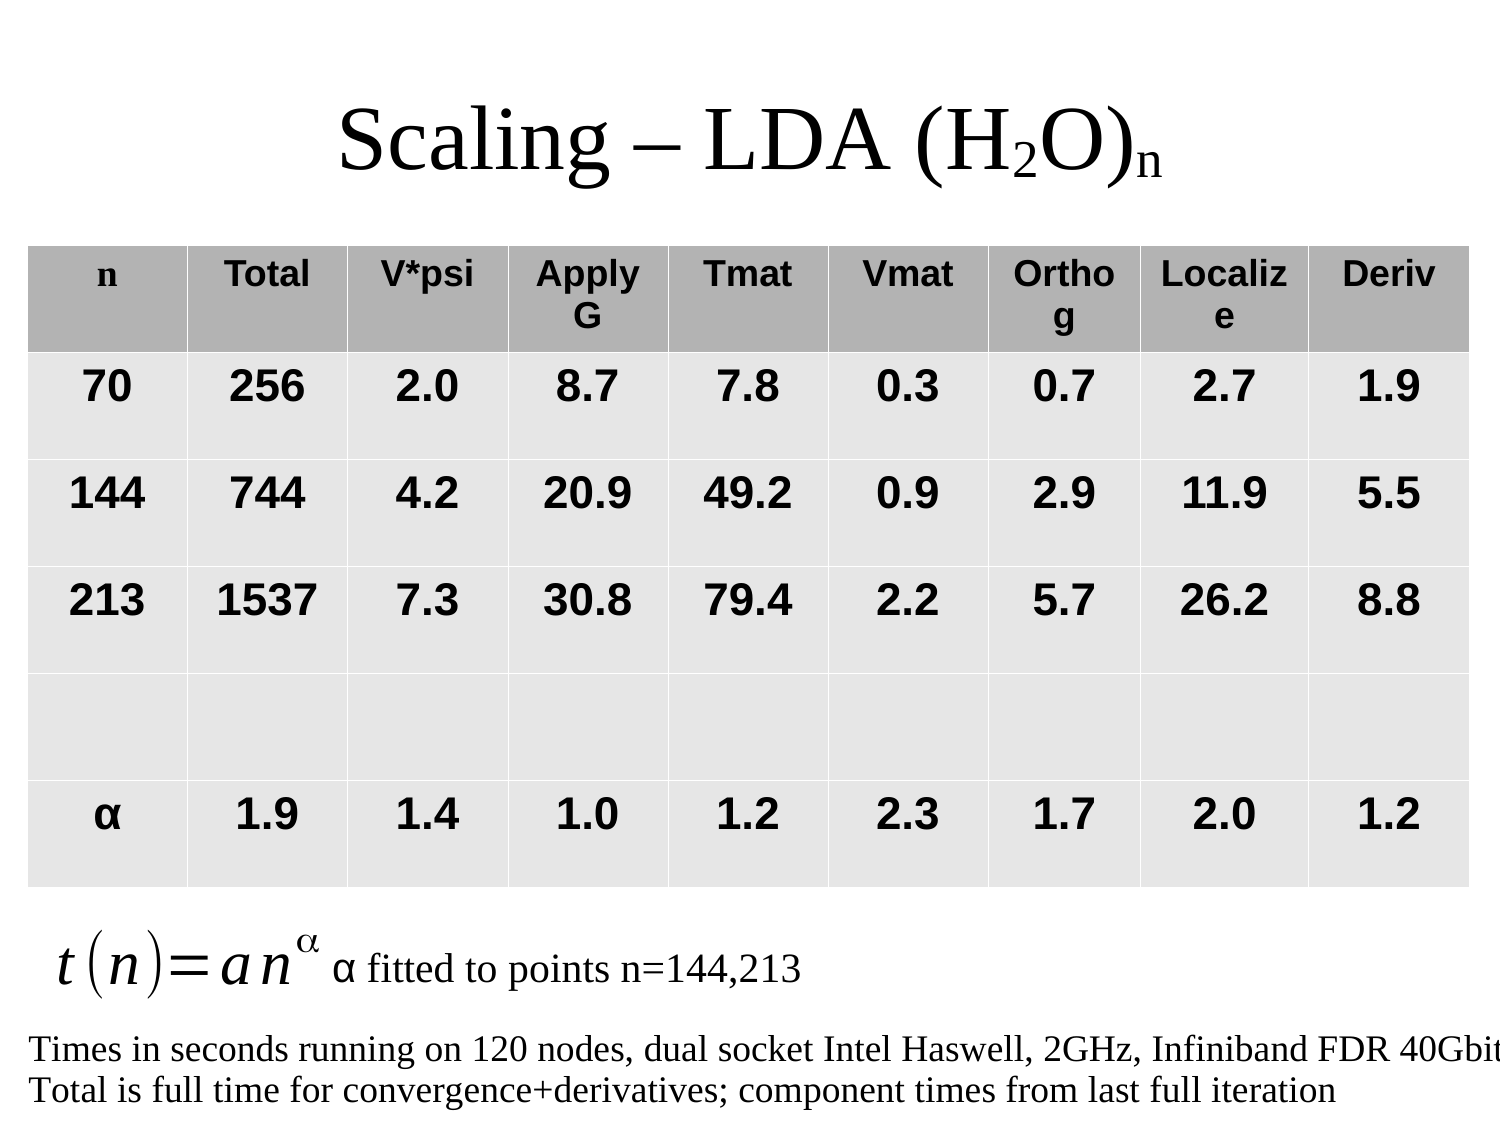

# Scaling – LDA (H2O)n
| n | Total | V\*psi | Apply G | Tmat | Vmat | Orthog | Localize | Deriv |
| --- | --- | --- | --- | --- | --- | --- | --- | --- |
| 70 | 256 | 2.0 | 8.7 | 7.8 | 0.3 | 0.7 | 2.7 | 1.9 |
| 144 | 744 | 4.2 | 20.9 | 49.2 | 0.9 | 2.9 | 11.9 | 5.5 |
| 213 | 1537 | 7.3 | 30.8 | 79.4 | 2.2 | 5.7 | 26.2 | 8.8 |
| | | | | | | | | |
| α | 1.9 | 1.4 | 1.0 | 1.2 | 2.3 | 1.7 | 2.0 | 1.2 |
α fitted to points n=144,213
Times in seconds running on 120 nodes, dual socket Intel Haswell, 2GHz, Infiniband FDR 40Gbit
Total is full time for convergence+derivatives; component times from last full iteration